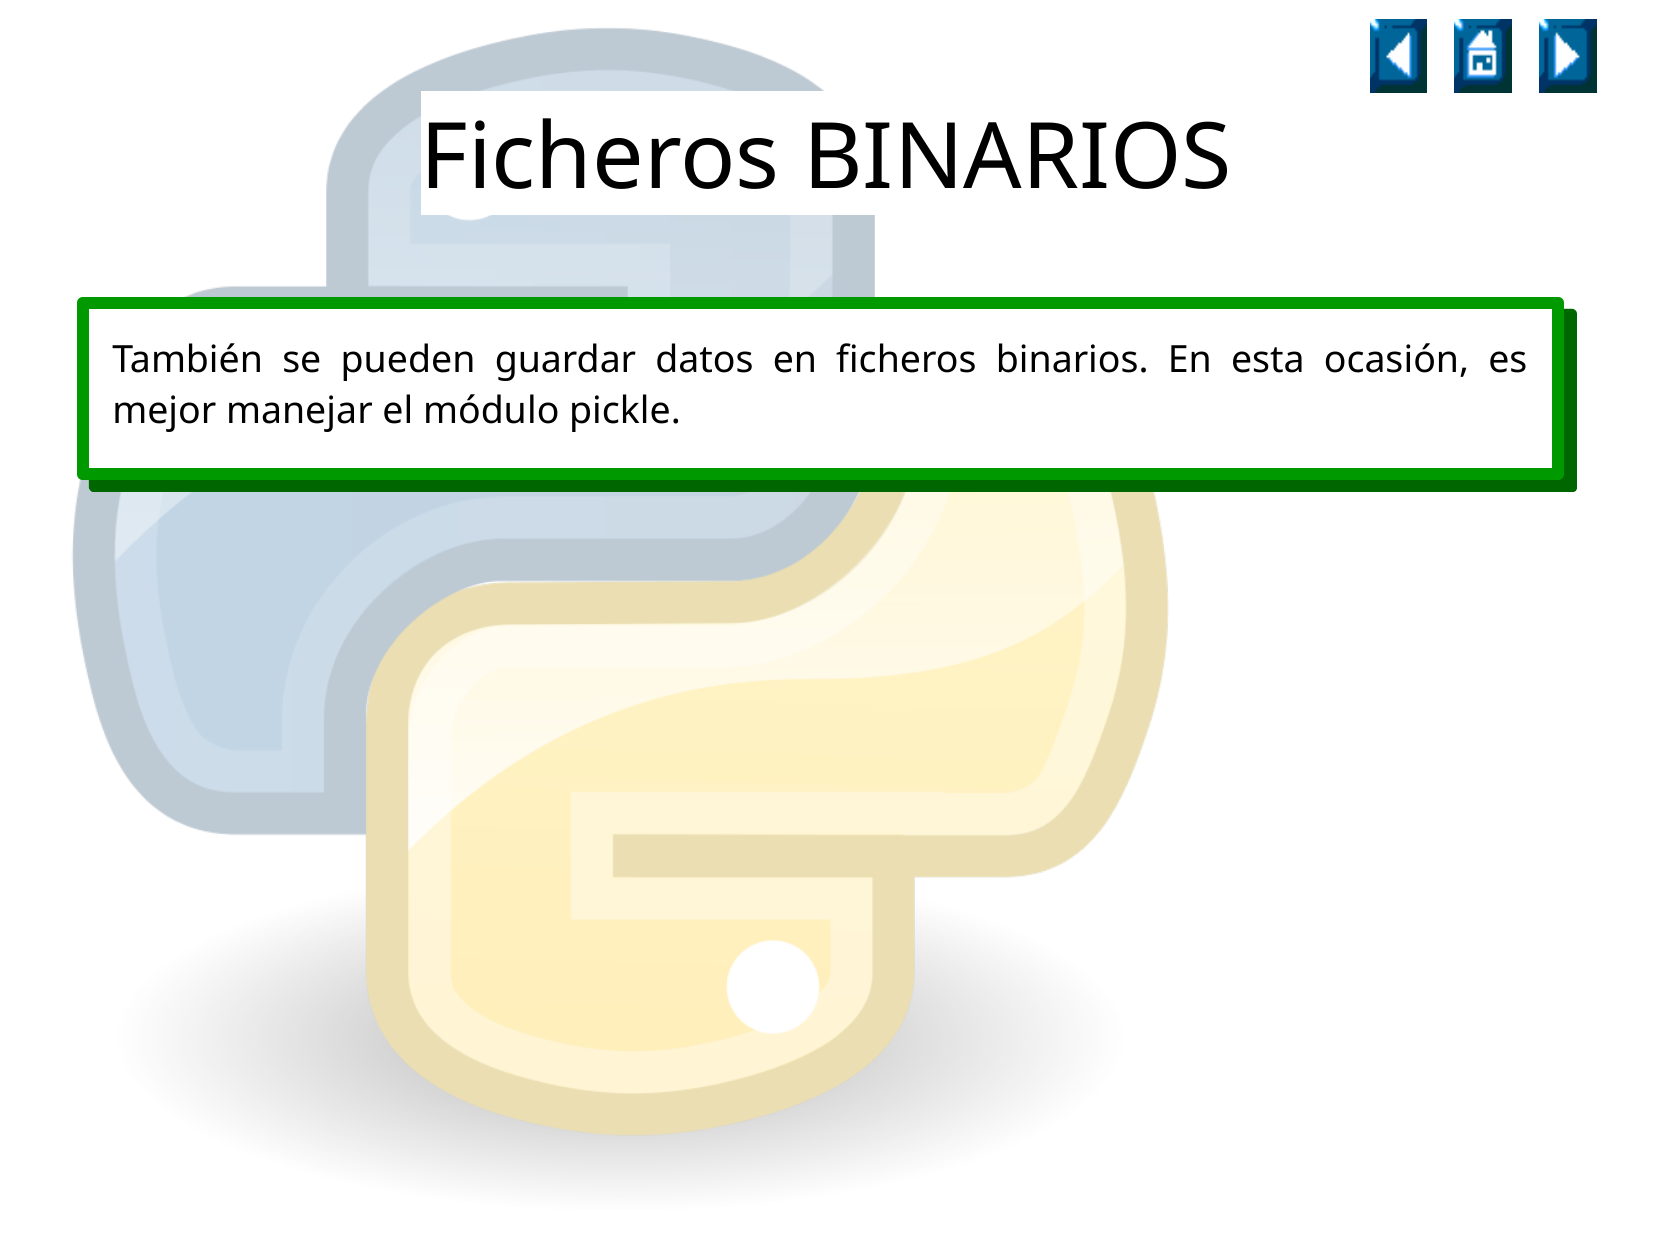

# Ficheros BINARIOS
También se pueden guardar datos en ficheros binarios. En esta ocasión, es mejor manejar el módulo pickle.